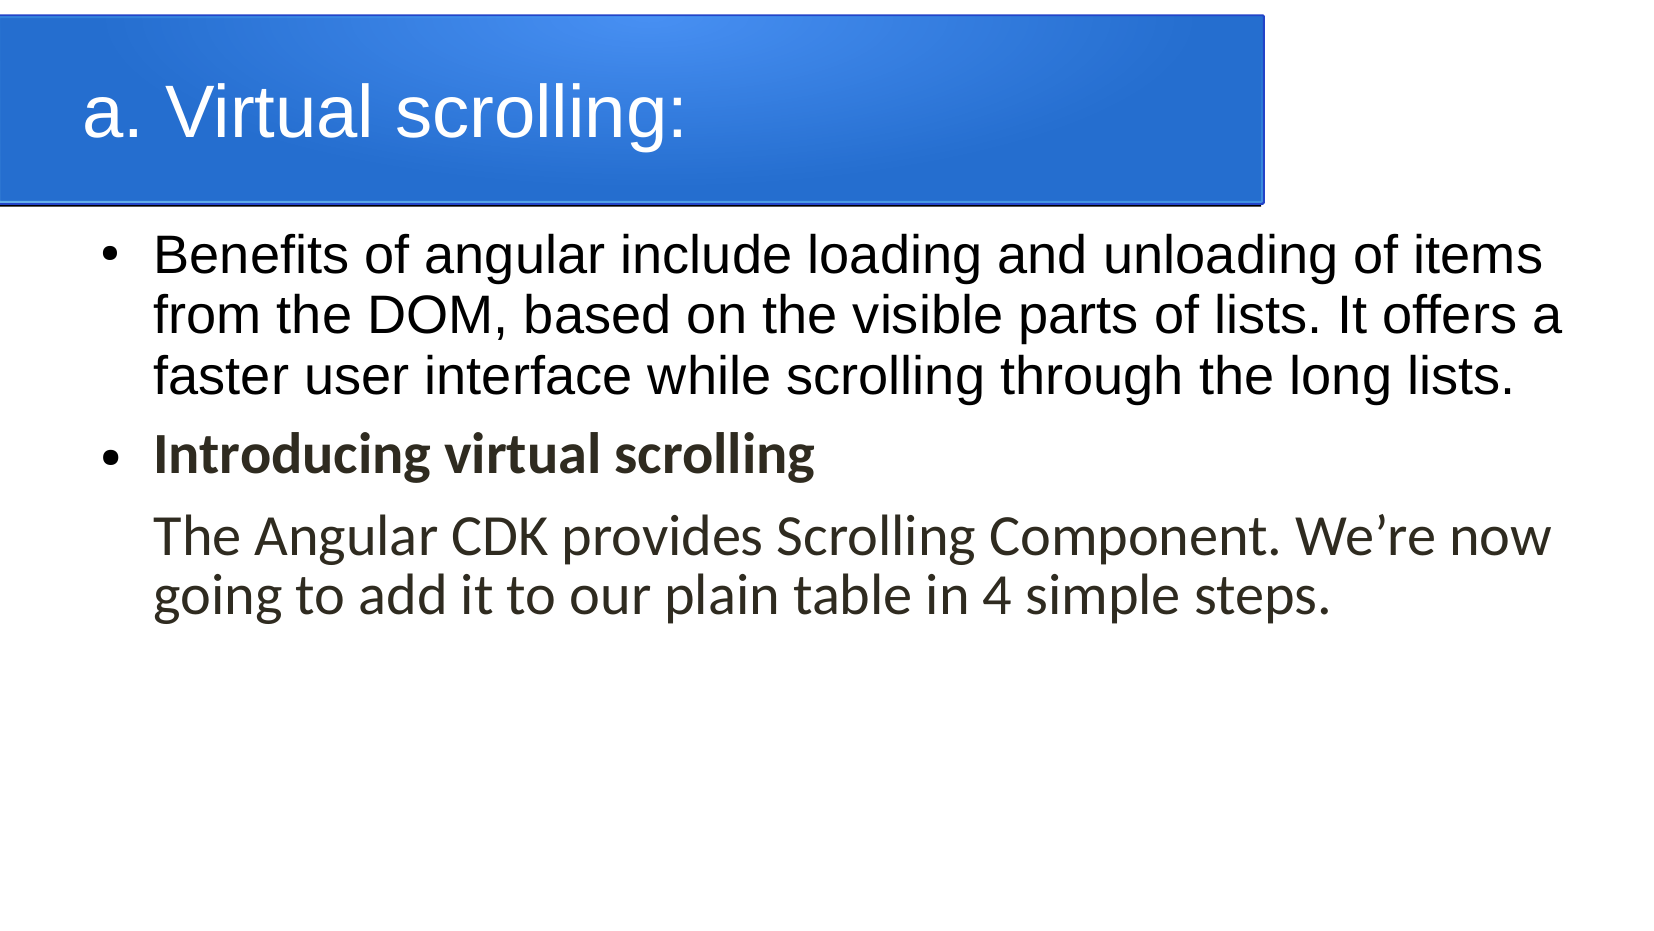

# a. Virtual scrolling:
Benefits of angular include loading and unloading of items from the DOM, based on the visible parts of lists. It offers a faster user interface while scrolling through the long lists.
Introducing virtual scrolling
The Angular CDK provides Scrolling Component. We’re now going to add it to our plain table in 4 simple steps.